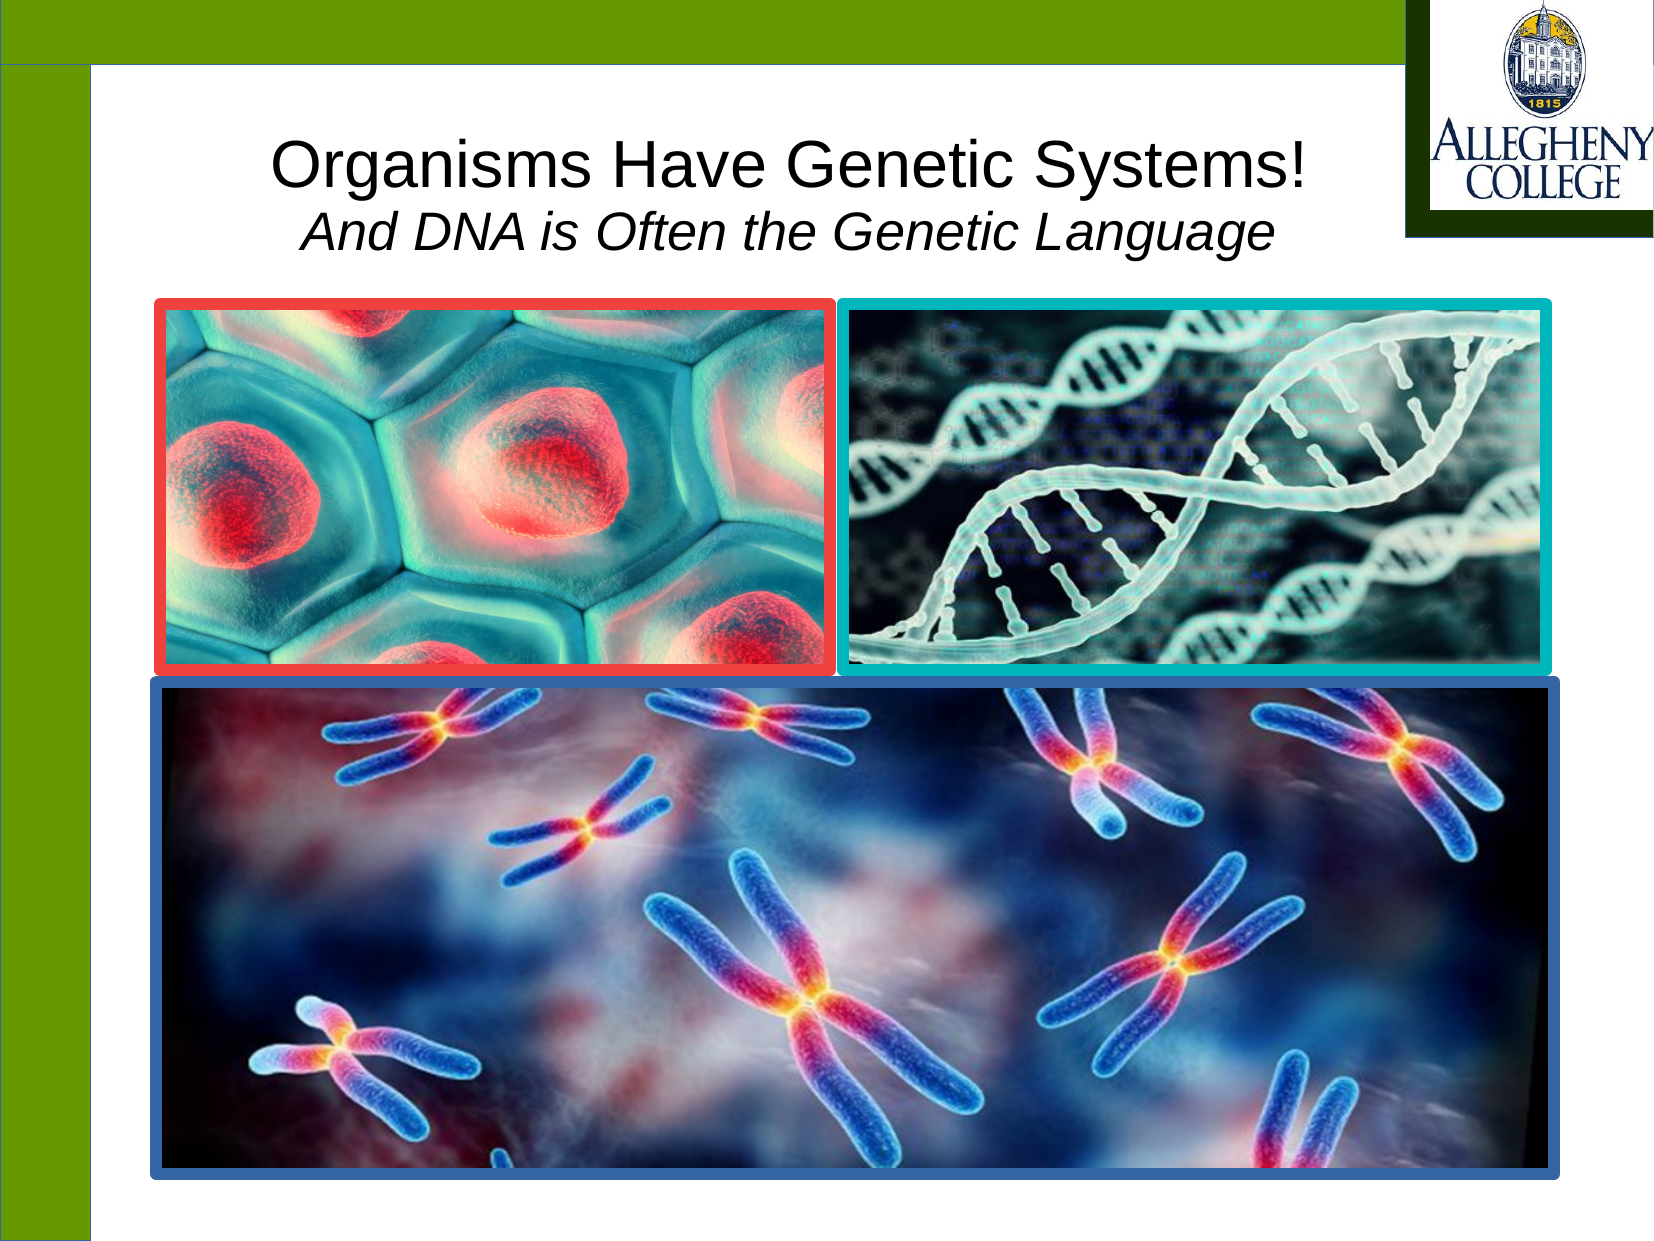

# Organisms Have Genetic Systems! And DNA is Often the Genetic Language